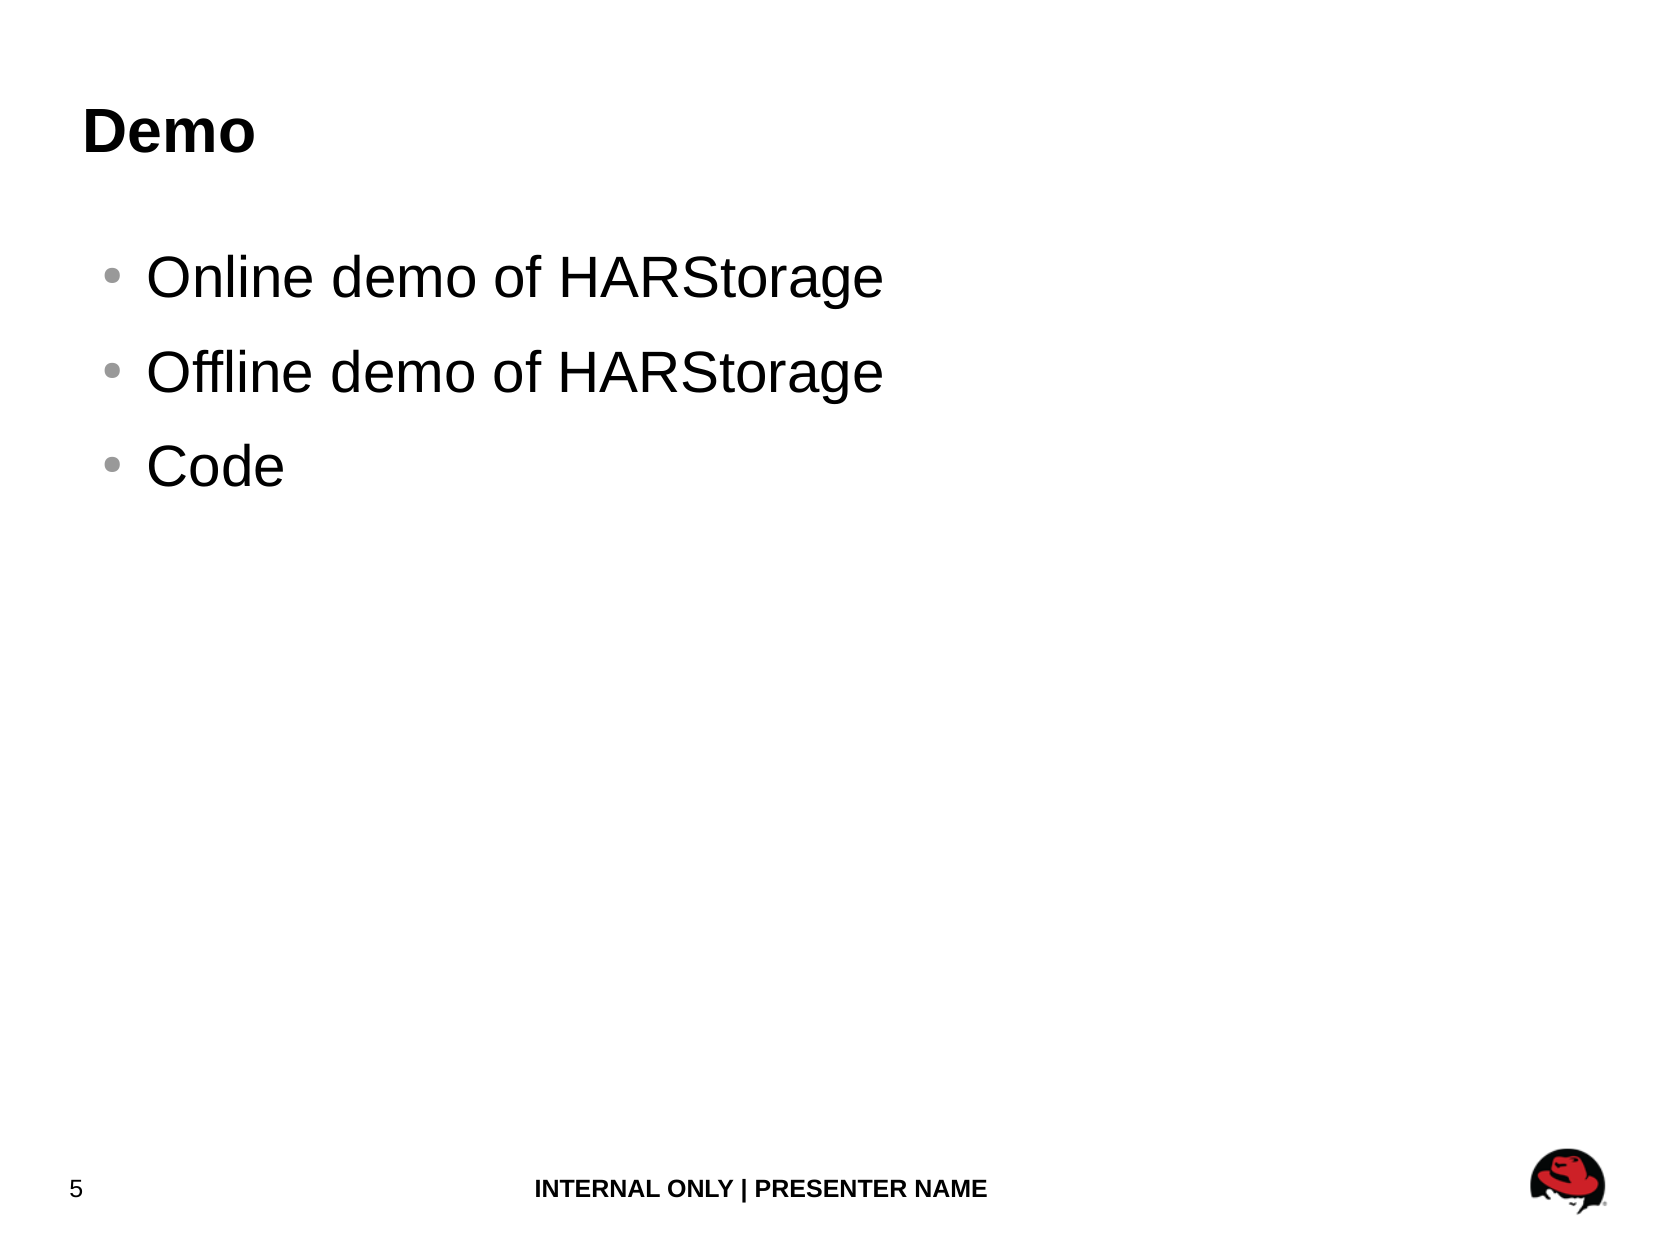

# Demo
Online demo of HARStorage
Offline demo of HARStorage
Code